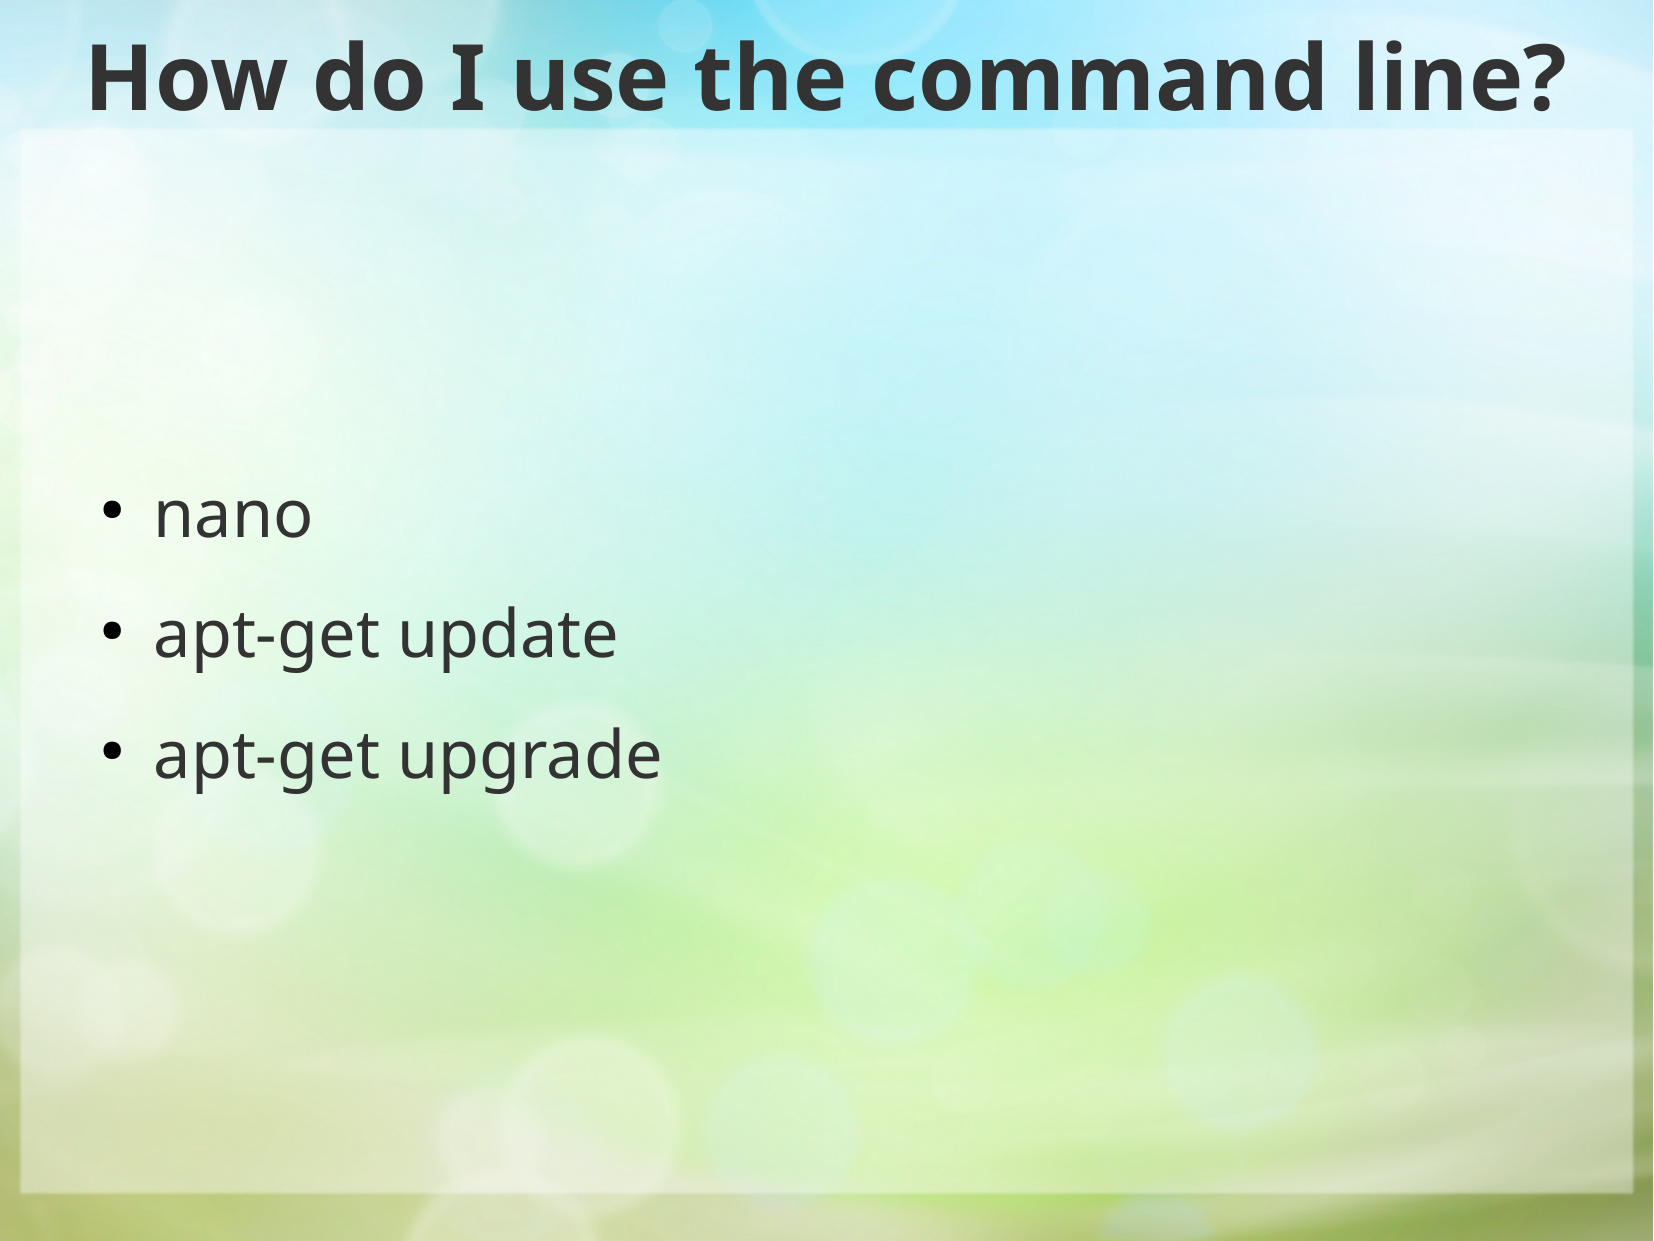

# How do I use the command line?
nano
apt-get update
apt-get upgrade